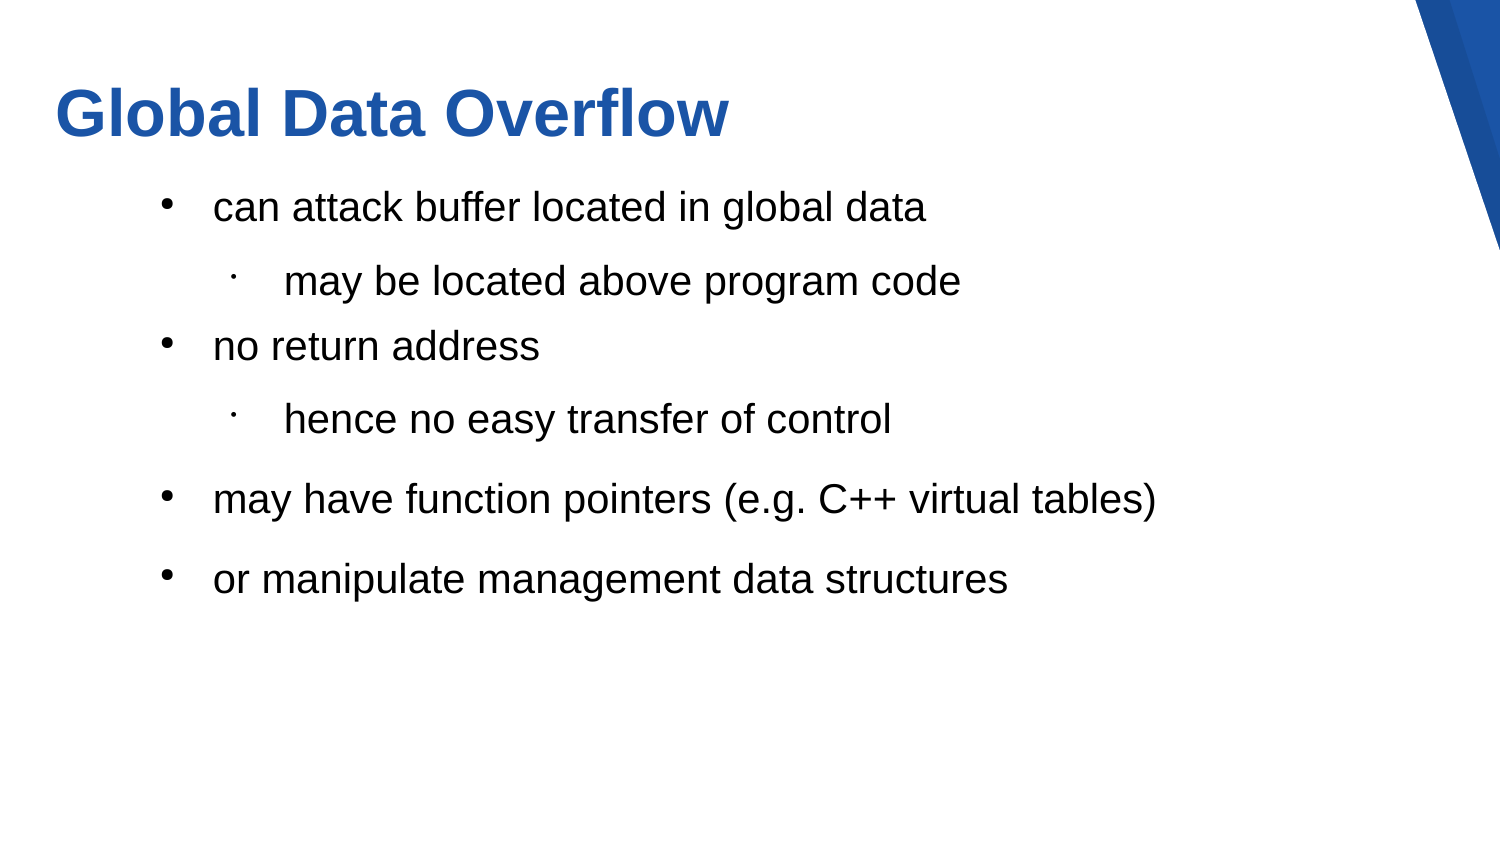

Global Data Overflow
# can attack buffer located in global data
may be located above program code
no return address
hence no easy transfer of control
may have function pointers (e.g. C++ virtual tables)
or manipulate management data structures